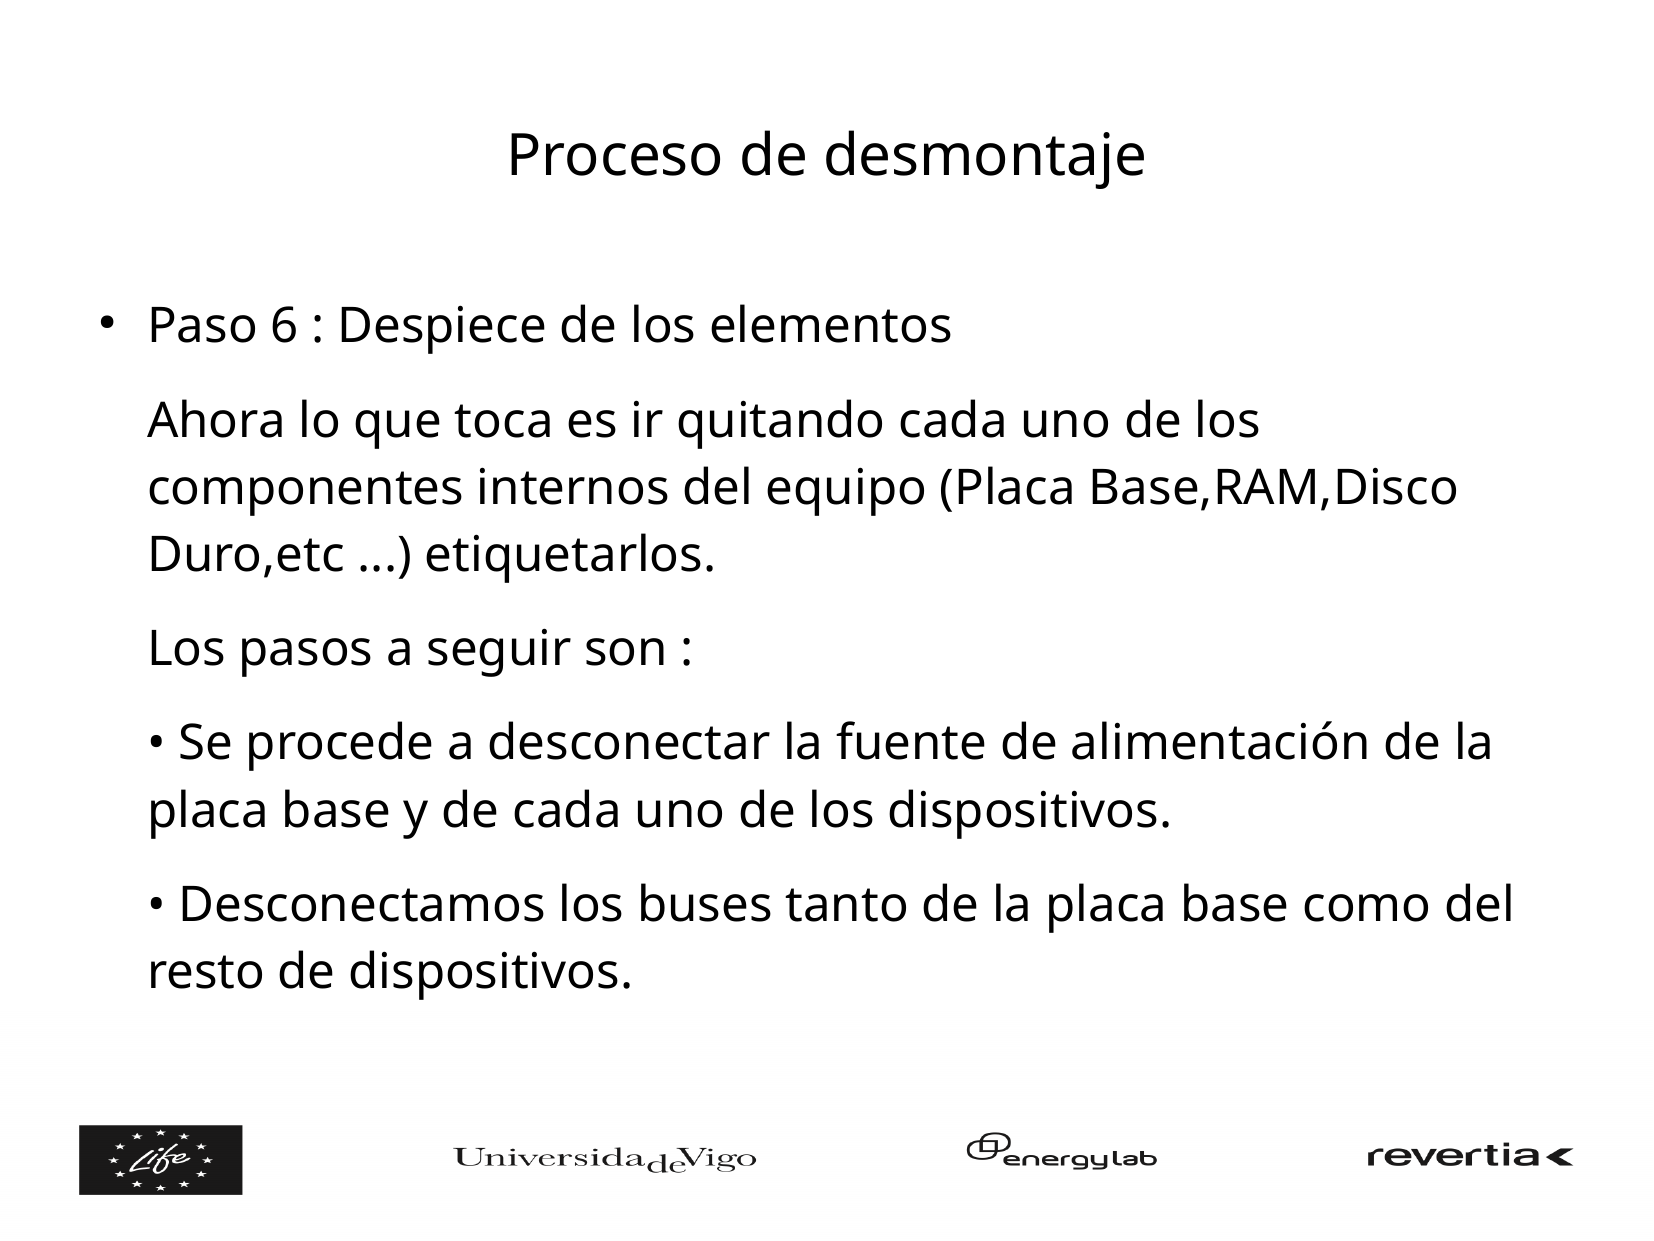

# Proceso de desmontaje
Paso 6 : Despiece de los elementos
Ahora lo que toca es ir quitando cada uno de los componentes internos del equipo (Placa Base,RAM,Disco Duro,etc ...) etiquetarlos.
Los pasos a seguir son :
• Se procede a desconectar la fuente de alimentación de la placa base y de cada uno de los dispositivos.
• Desconectamos los buses tanto de la placa base como del resto de dispositivos.